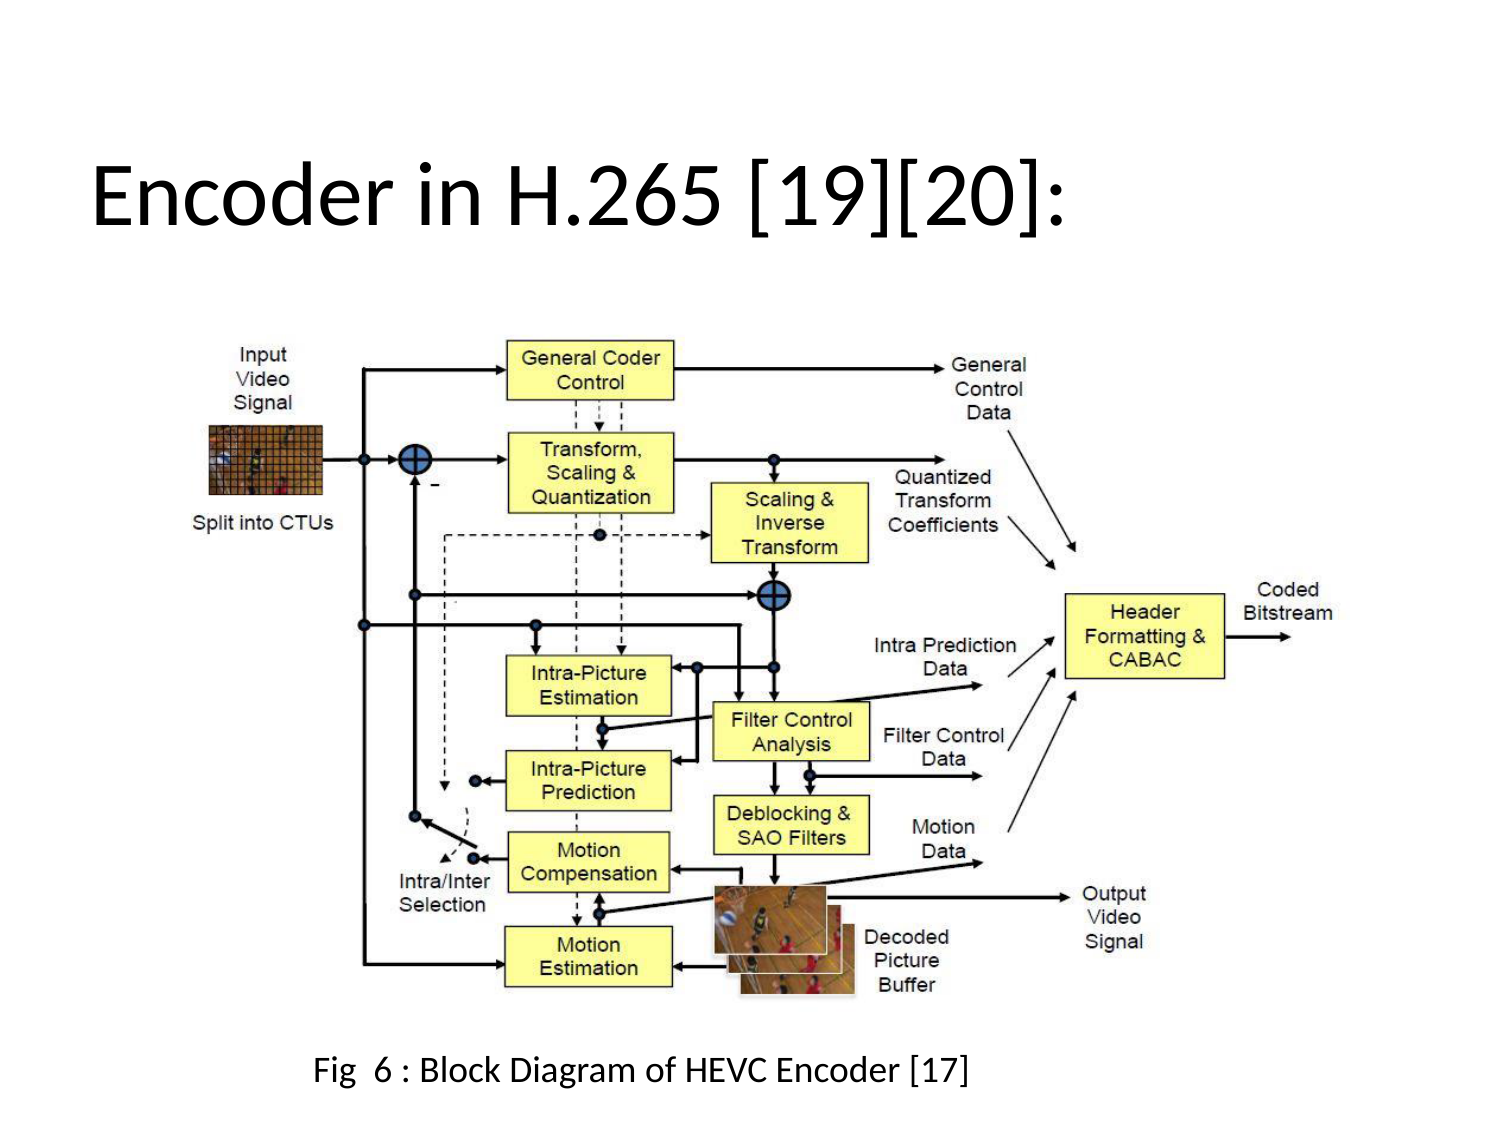

# Encoder in H.265 [19][20]:
Fig 6 : Block Diagram of HEVC Encoder [17]